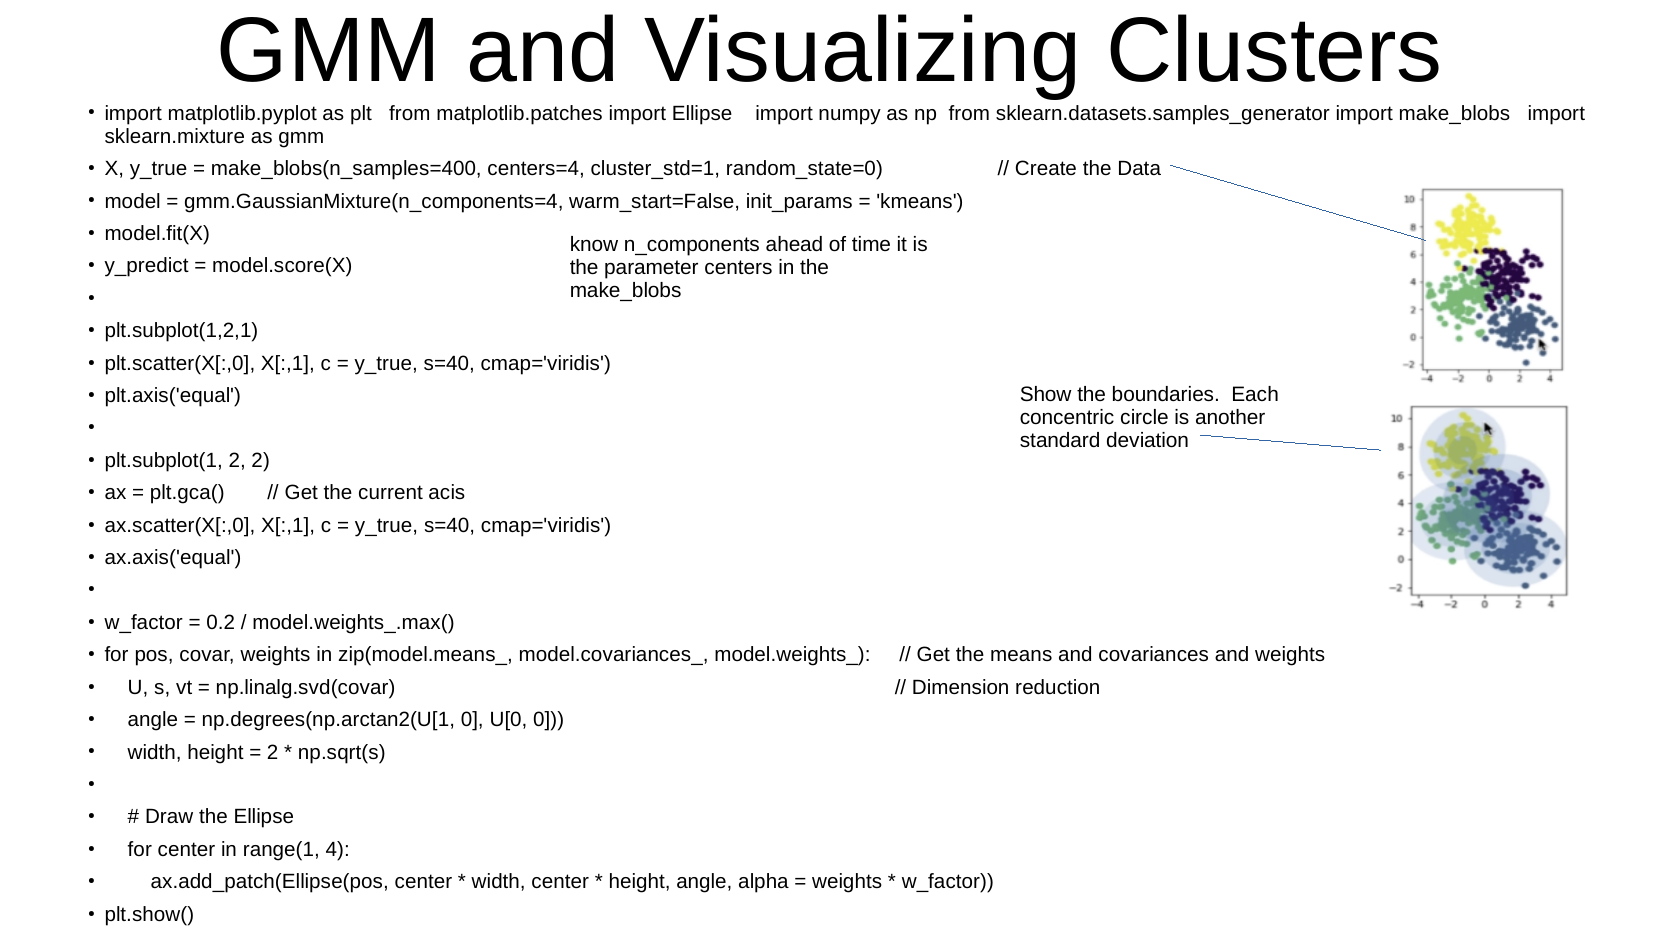

# GMM and Visualizing Clusters
import matplotlib.pyplot as plt from matplotlib.patches import Ellipse import numpy as np from sklearn.datasets.samples_generator import make_blobs import sklearn.mixture as gmm
X, y_true = make_blobs(n_samples=400, centers=4, cluster_std=1, random_state=0) // Create the Data
model = gmm.GaussianMixture(n_components=4, warm_start=False, init_params = 'kmeans')
model.fit(X)
y_predict = model.score(X)
plt.subplot(1,2,1)
plt.scatter(X[:,0], X[:,1], c = y_true, s=40, cmap='viridis')
plt.axis('equal')
plt.subplot(1, 2, 2)
ax = plt.gca() 	// Get the current acis
ax.scatter(X[:,0], X[:,1], c = y_true, s=40, cmap='viridis')
ax.axis('equal')
w_factor = 0.2 / model.weights_.max()
for pos, covar, weights in zip(model.means_, model.covariances_, model.weights_): // Get the means and covariances and weights
 U, s, vt = np.linalg.svd(covar) // Dimension reduction
 angle = np.degrees(np.arctan2(U[1, 0], U[0, 0]))
 width, height = 2 * np.sqrt(s)
 # Draw the Ellipse
 for center in range(1, 4):
 ax.add_patch(Ellipse(pos, center * width, center * height, angle, alpha = weights * w_factor))
plt.show()
know n_components ahead of time it is the parameter centers in the make_blobs
Show the boundaries. Each concentric circle is another standard deviation